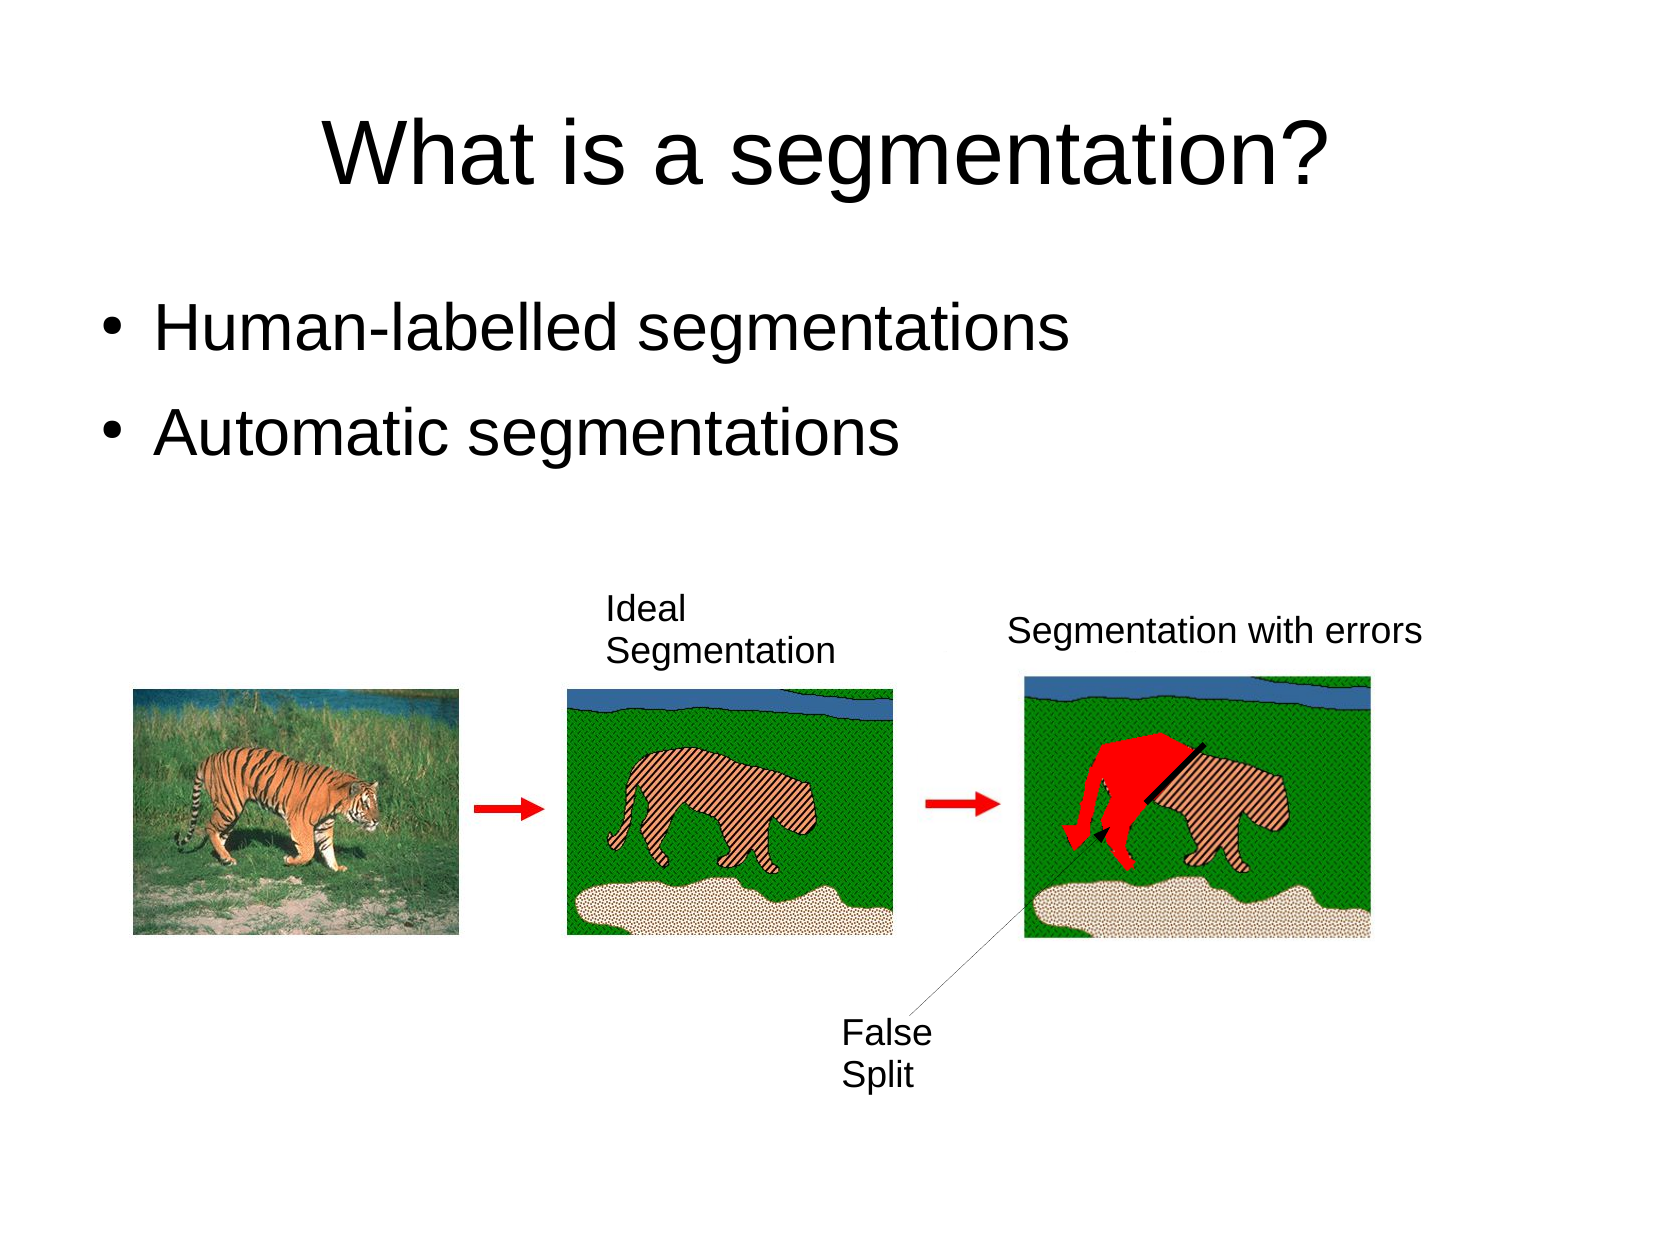

# What is a segmentation?
Human-labelled segmentations
Automatic segmentations
Ideal Segmentation
Segmentation with errors
False Split